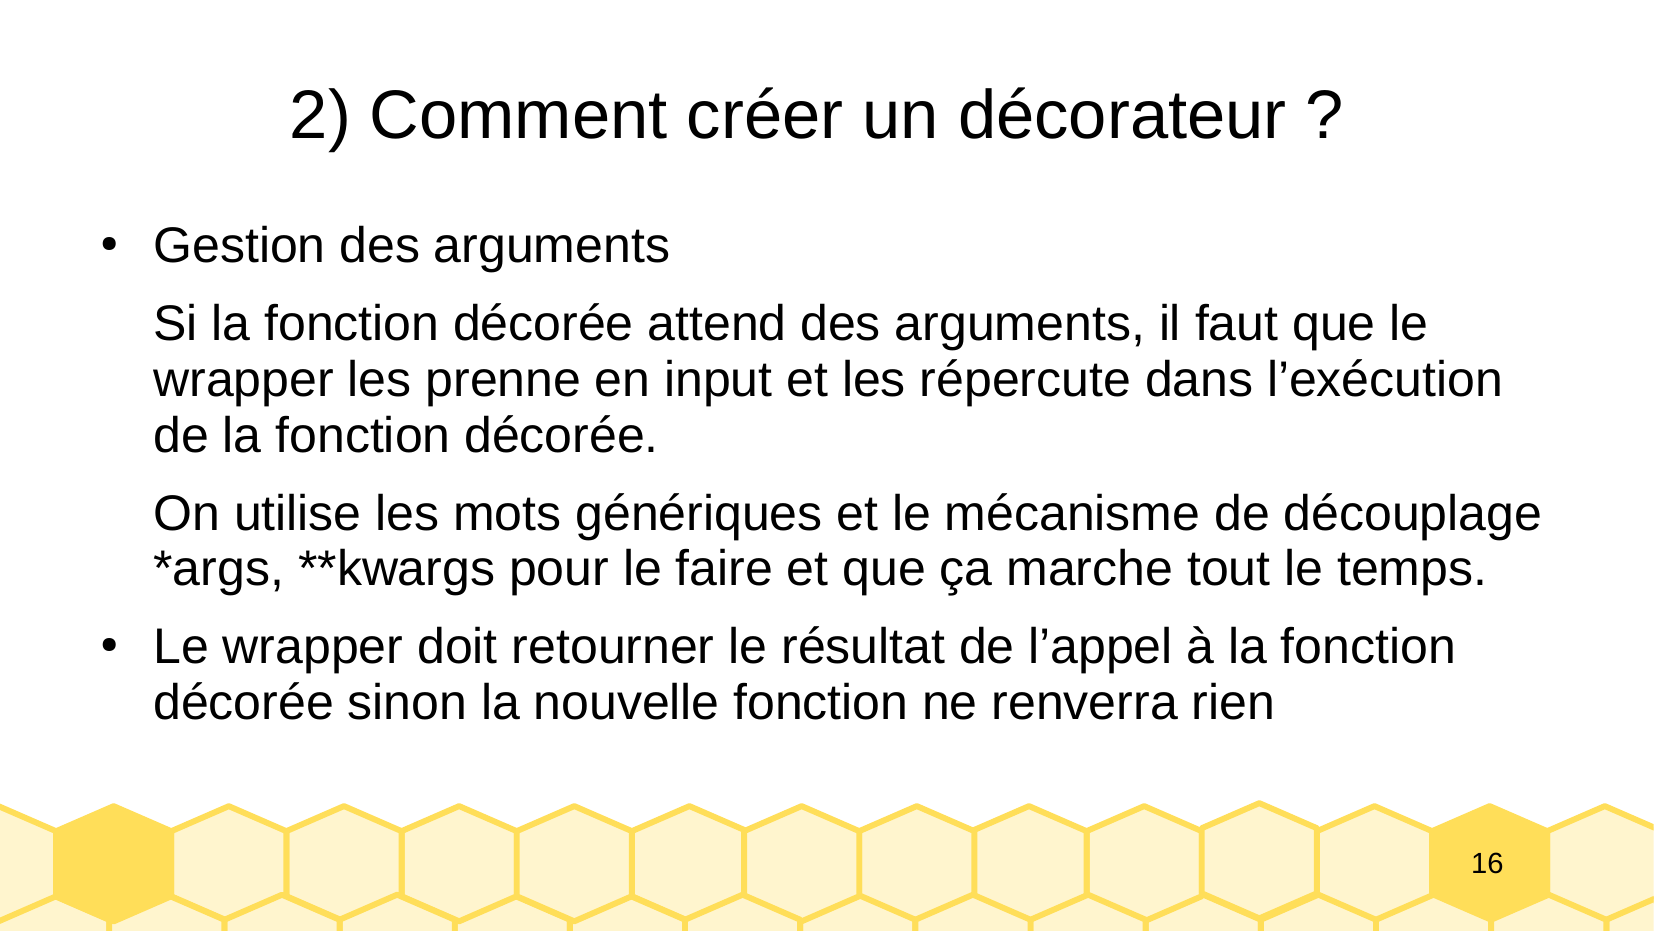

2) Comment créer un décorateur ?
# Gestion des arguments
Si la fonction décorée attend des arguments, il faut que le wrapper les prenne en input et les répercute dans l’exécution de la fonction décorée.
On utilise les mots génériques et le mécanisme de découplage *args, **kwargs pour le faire et que ça marche tout le temps.
Le wrapper doit retourner le résultat de l’appel à la fonction décorée sinon la nouvelle fonction ne renverra rien